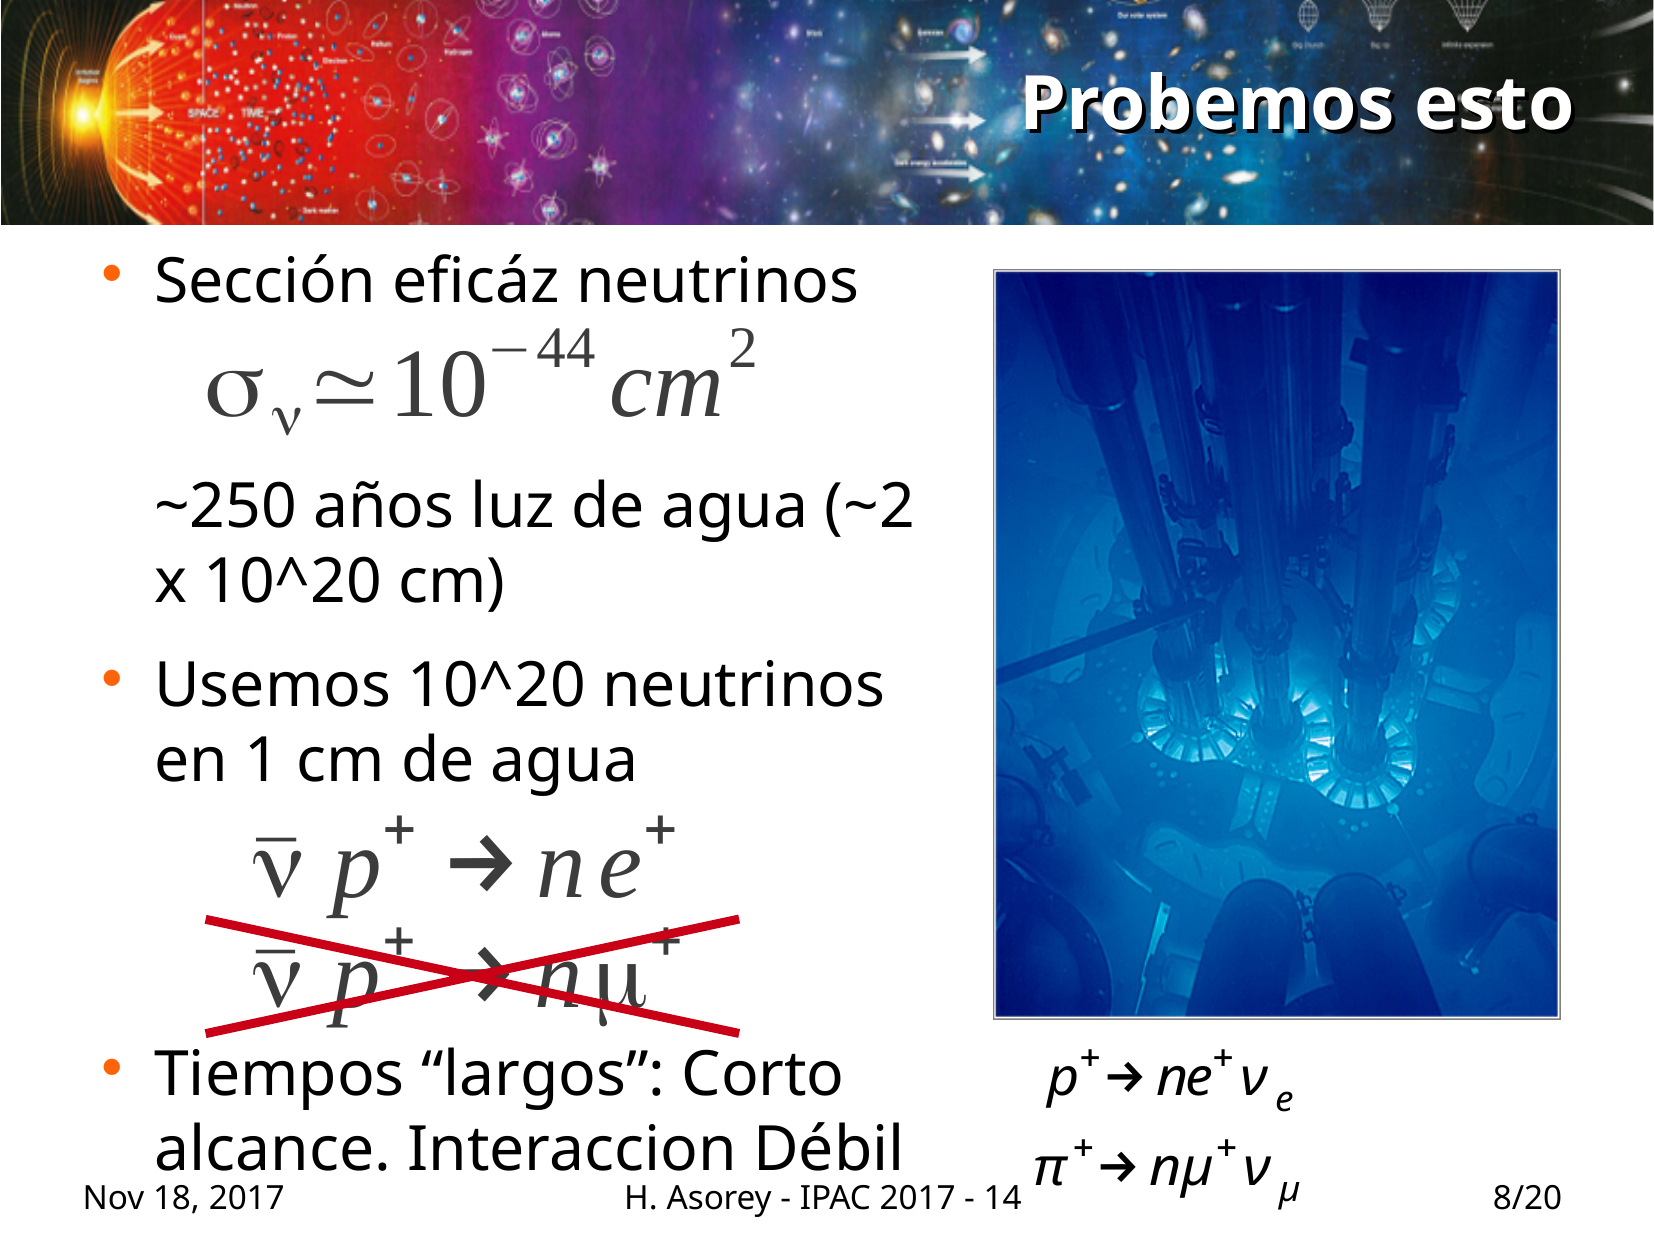

# Probemos esto
Sección eficáz neutrinos
~250 años luz de agua (~2 x 10^20 cm)
Usemos 10^20 neutrinos en 1 cm de agua
Tiempos “largos”: Corto alcance. Interaccion Débil
Nov 18, 2017
H. Asorey - IPAC 2017 - 14
8